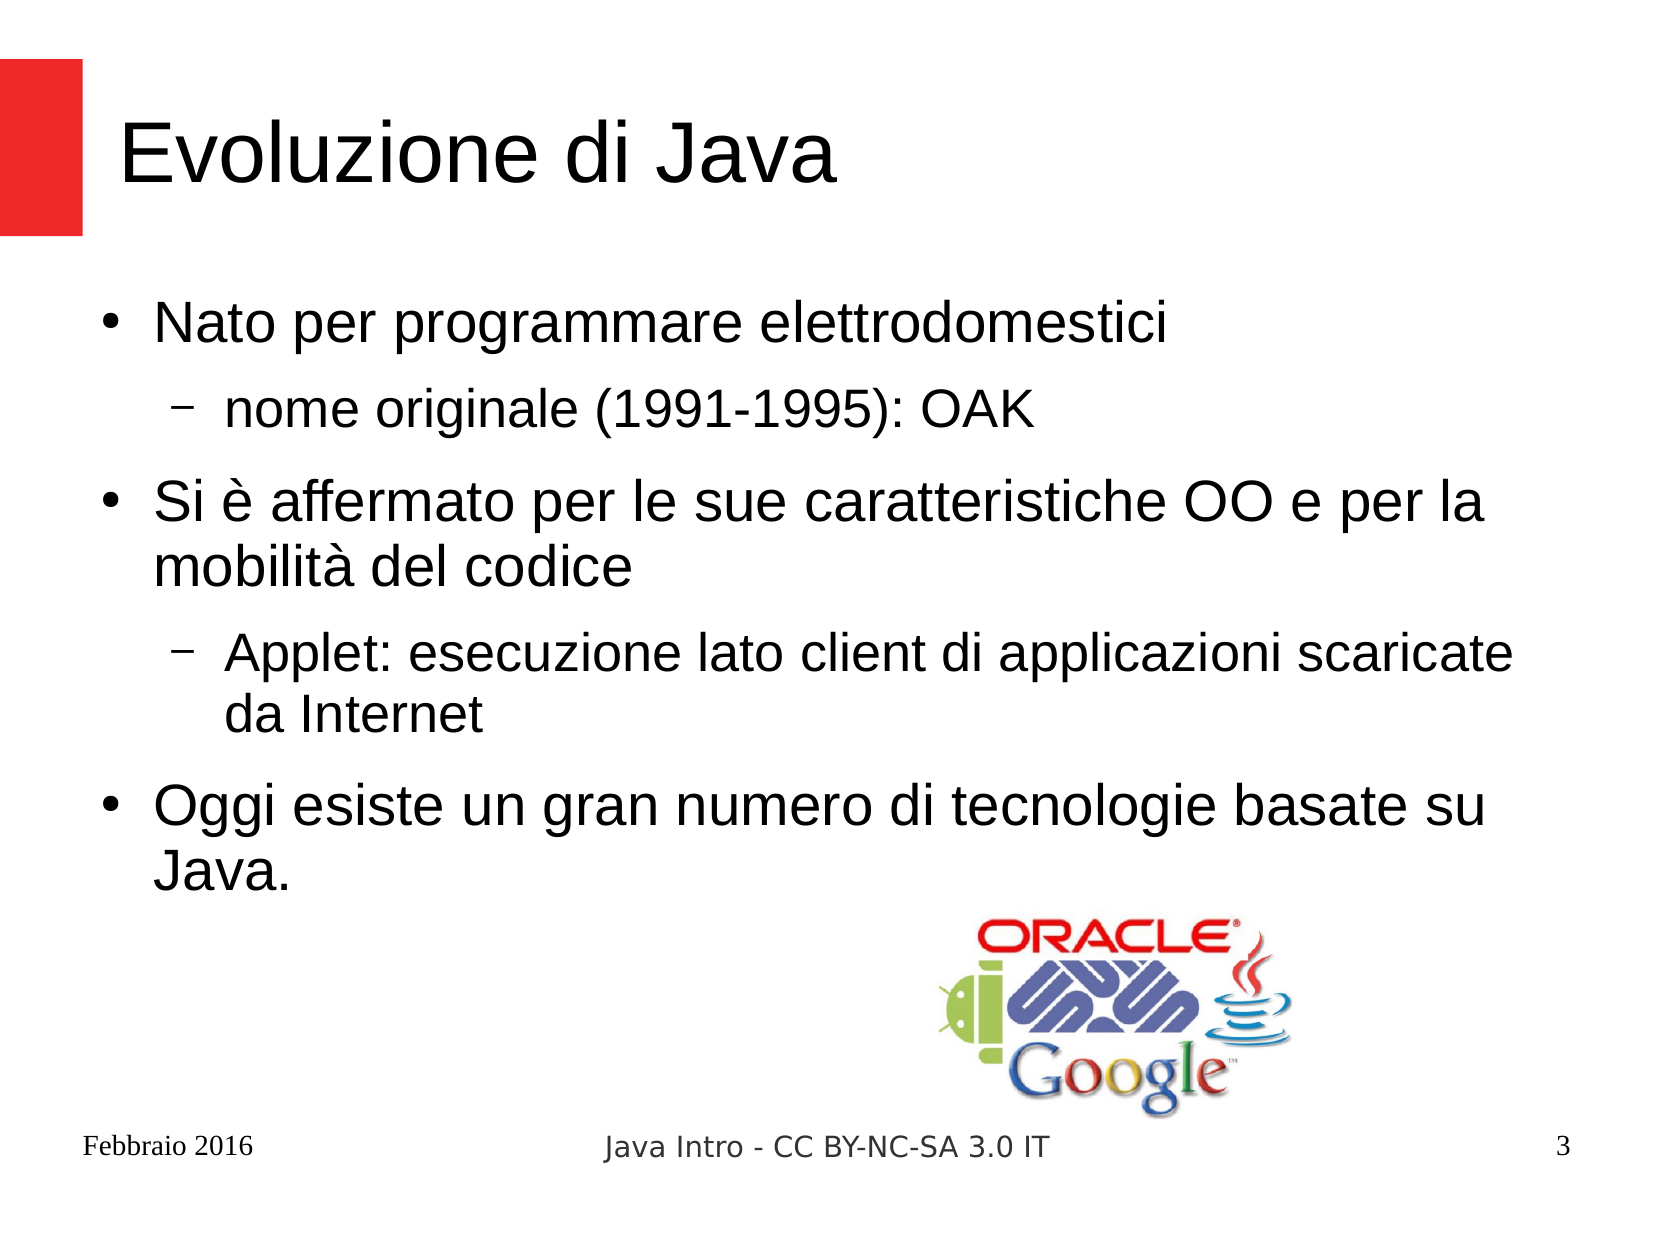

# Evoluzione di Java
Nato per programmare elettrodomestici
nome originale (1991-1995): OAK
Si è affermato per le sue caratteristiche OO e per la mobilità del codice
Applet: esecuzione lato client di applicazioni scaricate da Internet
Oggi esiste un gran numero di tecnologie basate su Java.
Your Date Here
Your Footer Here
3